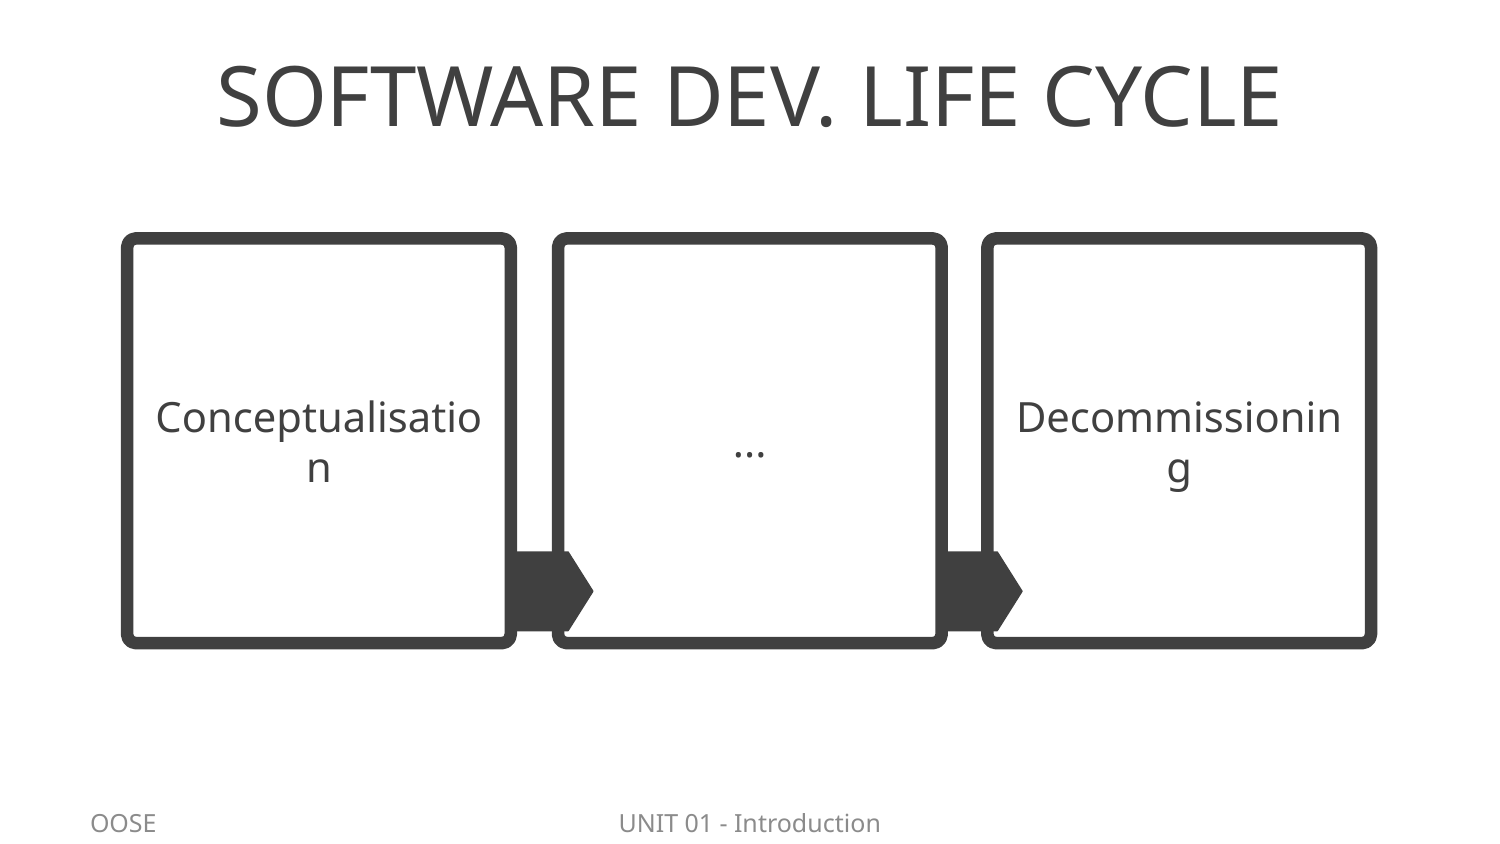

# Software dev. Life cycle
Conceptualisation
...
Decommissioning
OOSE
UNIT 01 - Introduction